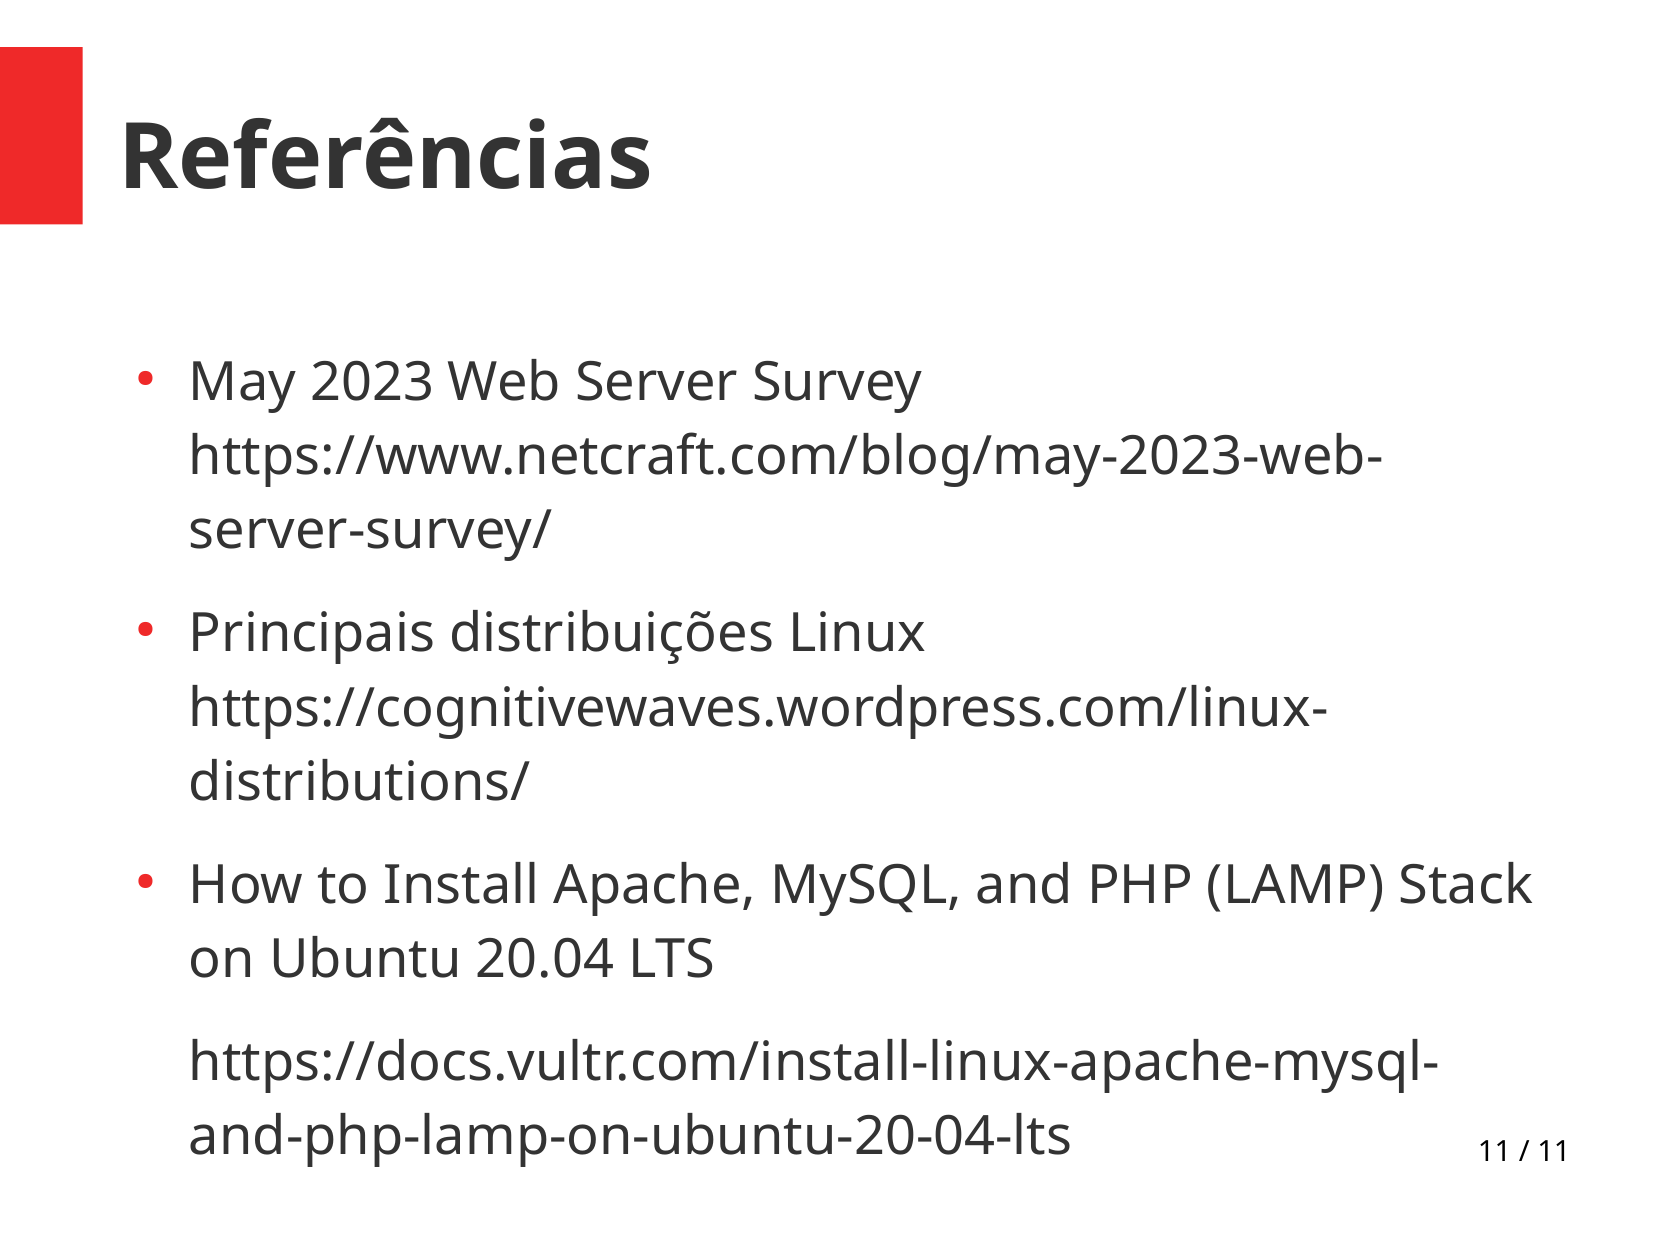

# Referências
May 2023 Web Server Survey
https://www.netcraft.com/blog/may-2023-web-server-survey/
Principais distribuições Linux https://cognitivewaves.wordpress.com/linux-distributions/
How to Install Apache, MySQL, and PHP (LAMP) Stack on Ubuntu 20.04 LTS
https://docs.vultr.com/install-linux-apache-mysql-and-php-lamp-on-ubuntu-20-04-lts
11